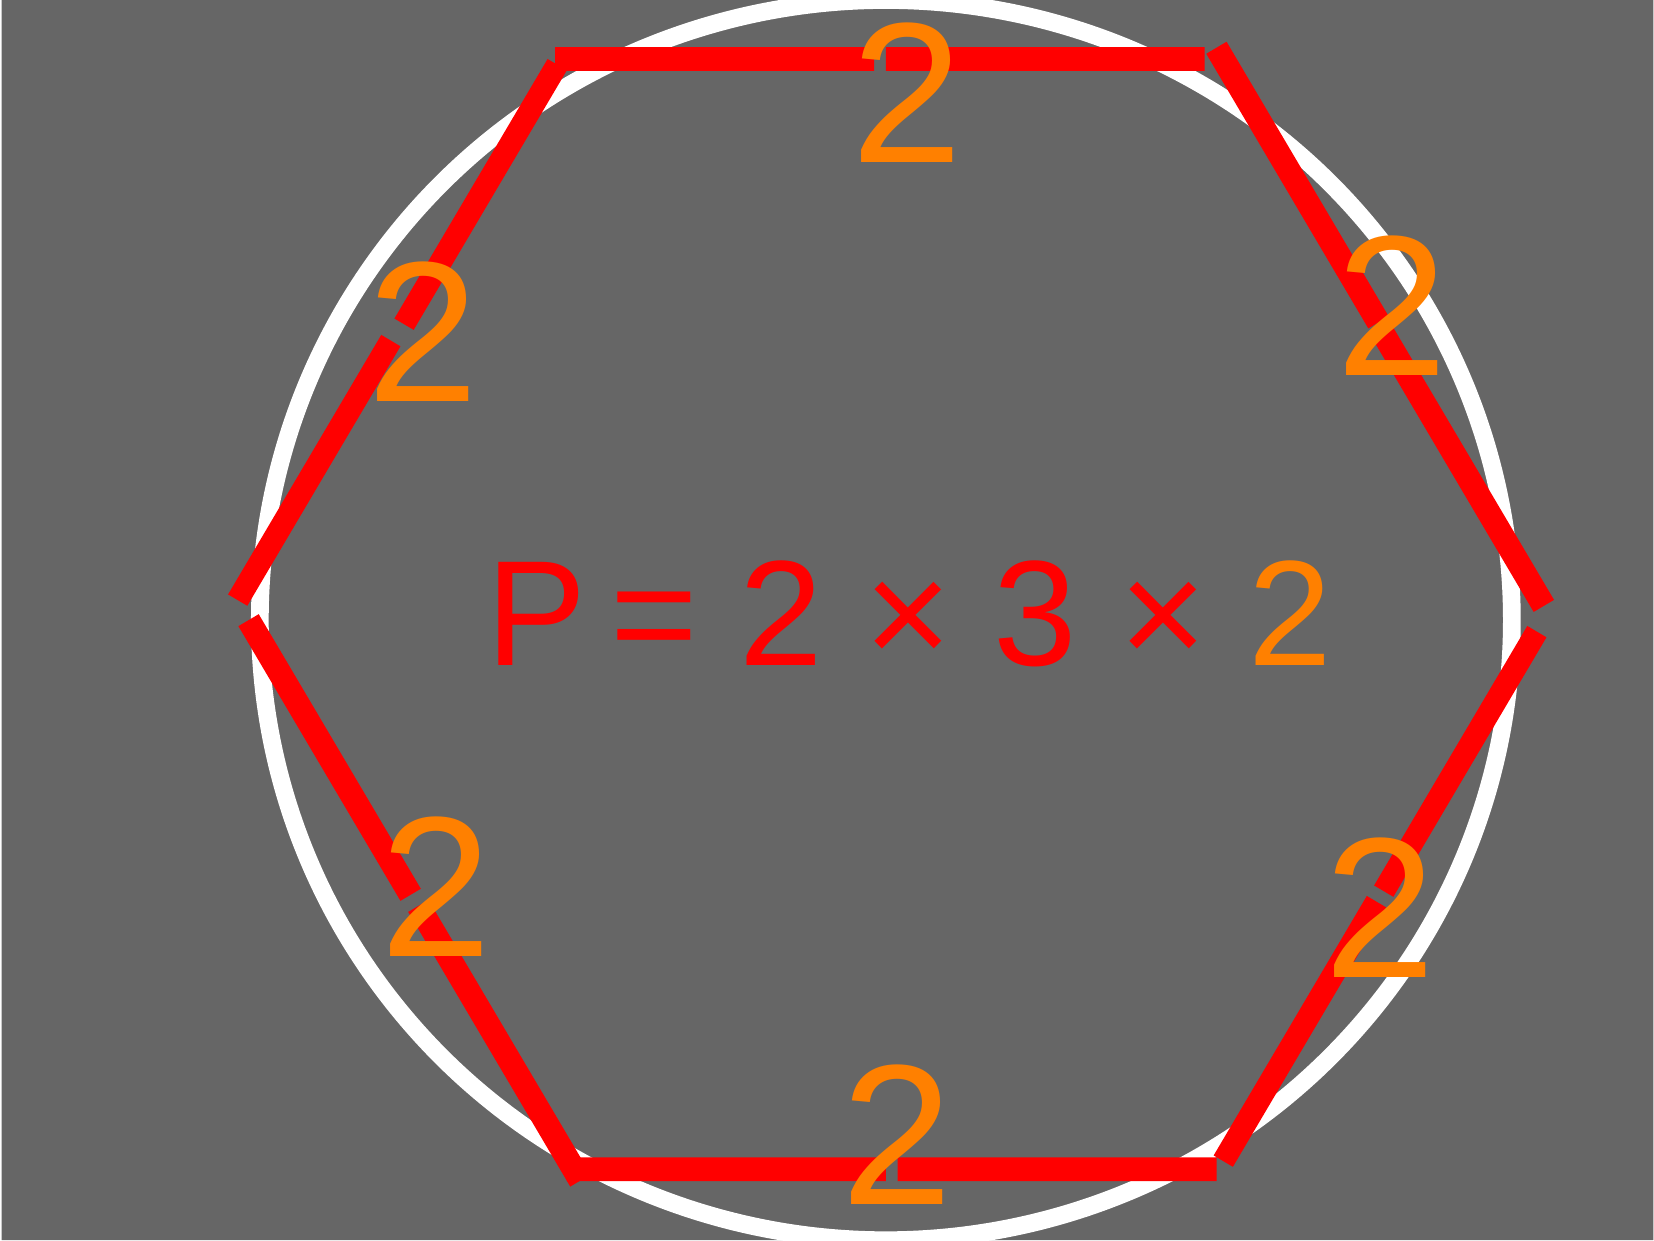

2
2
2
# P = 2 × 3 × 2
2
2
2